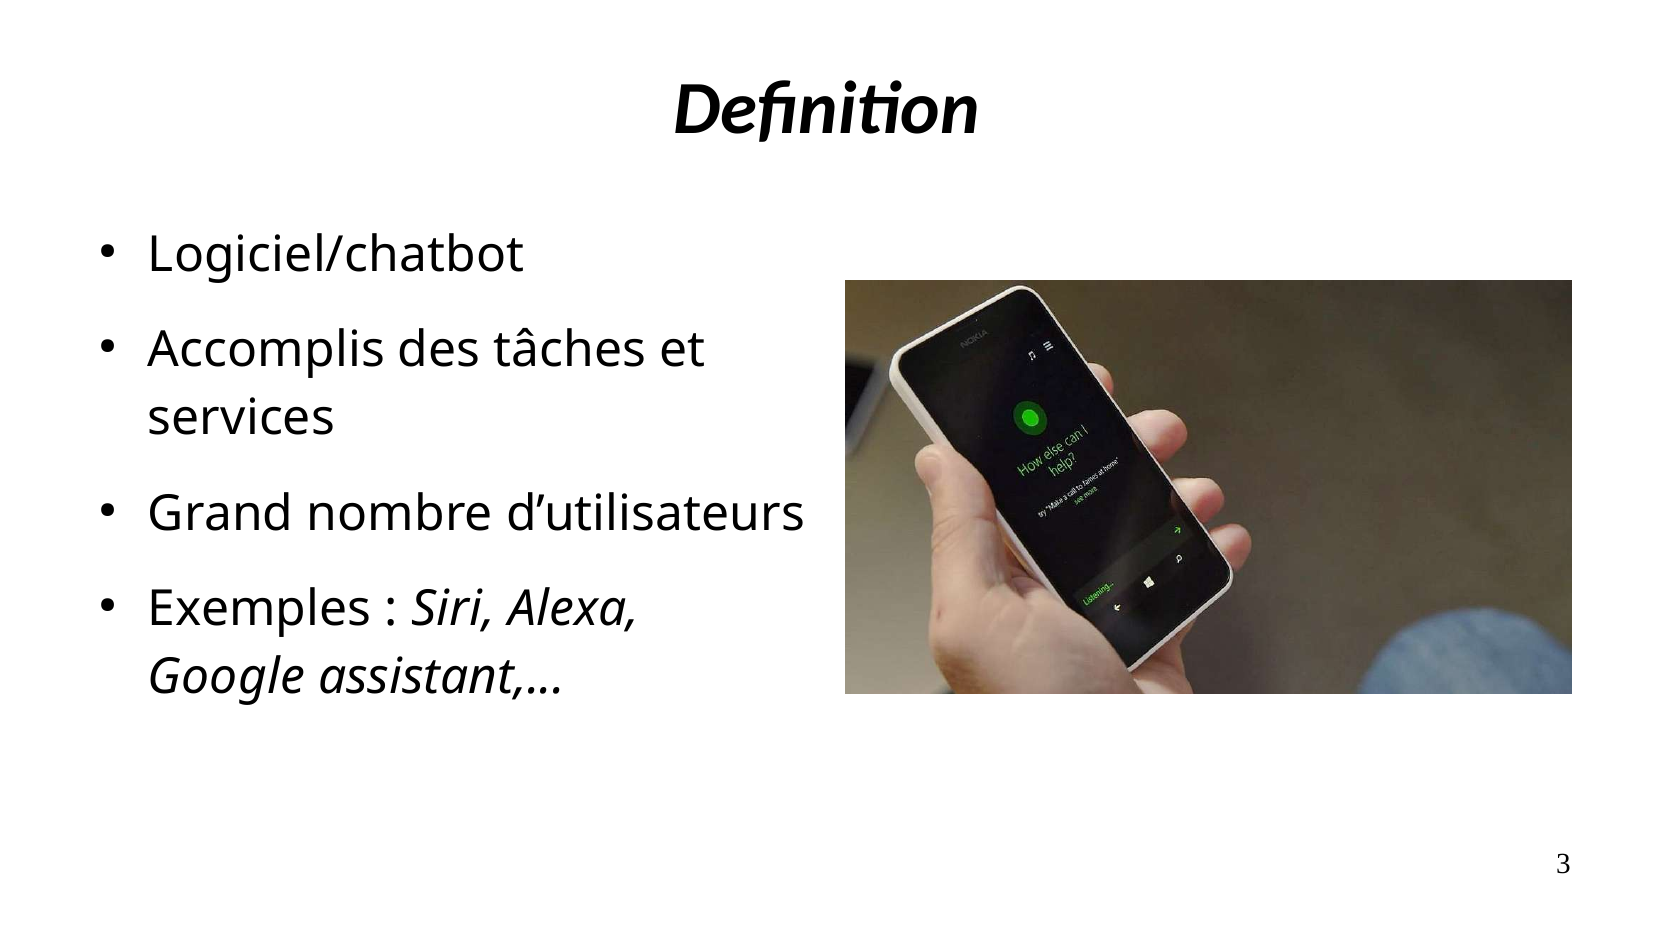

# Definition
Logiciel/chatbot
Accomplis des tâches et services
Grand nombre d’utilisateurs
Exemples : Siri, Alexa, Google assistant,...
3